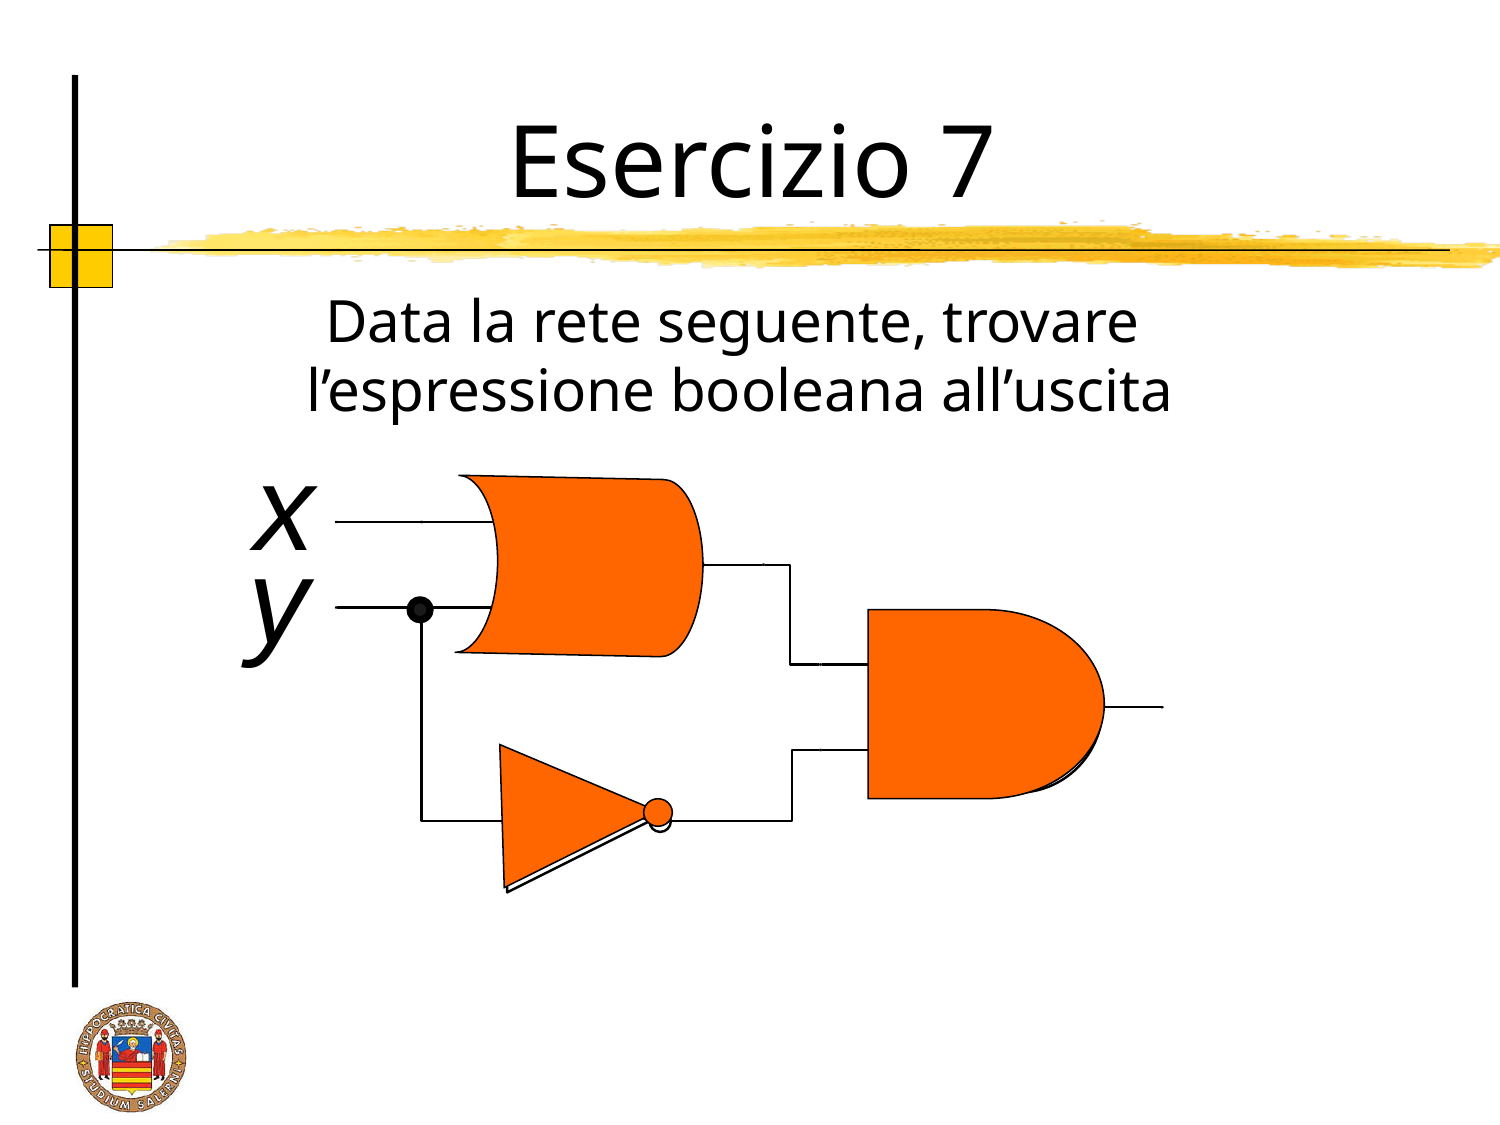

# Esercizio 7
Data la rete seguente, trovare
l’espressione booleana all’uscita